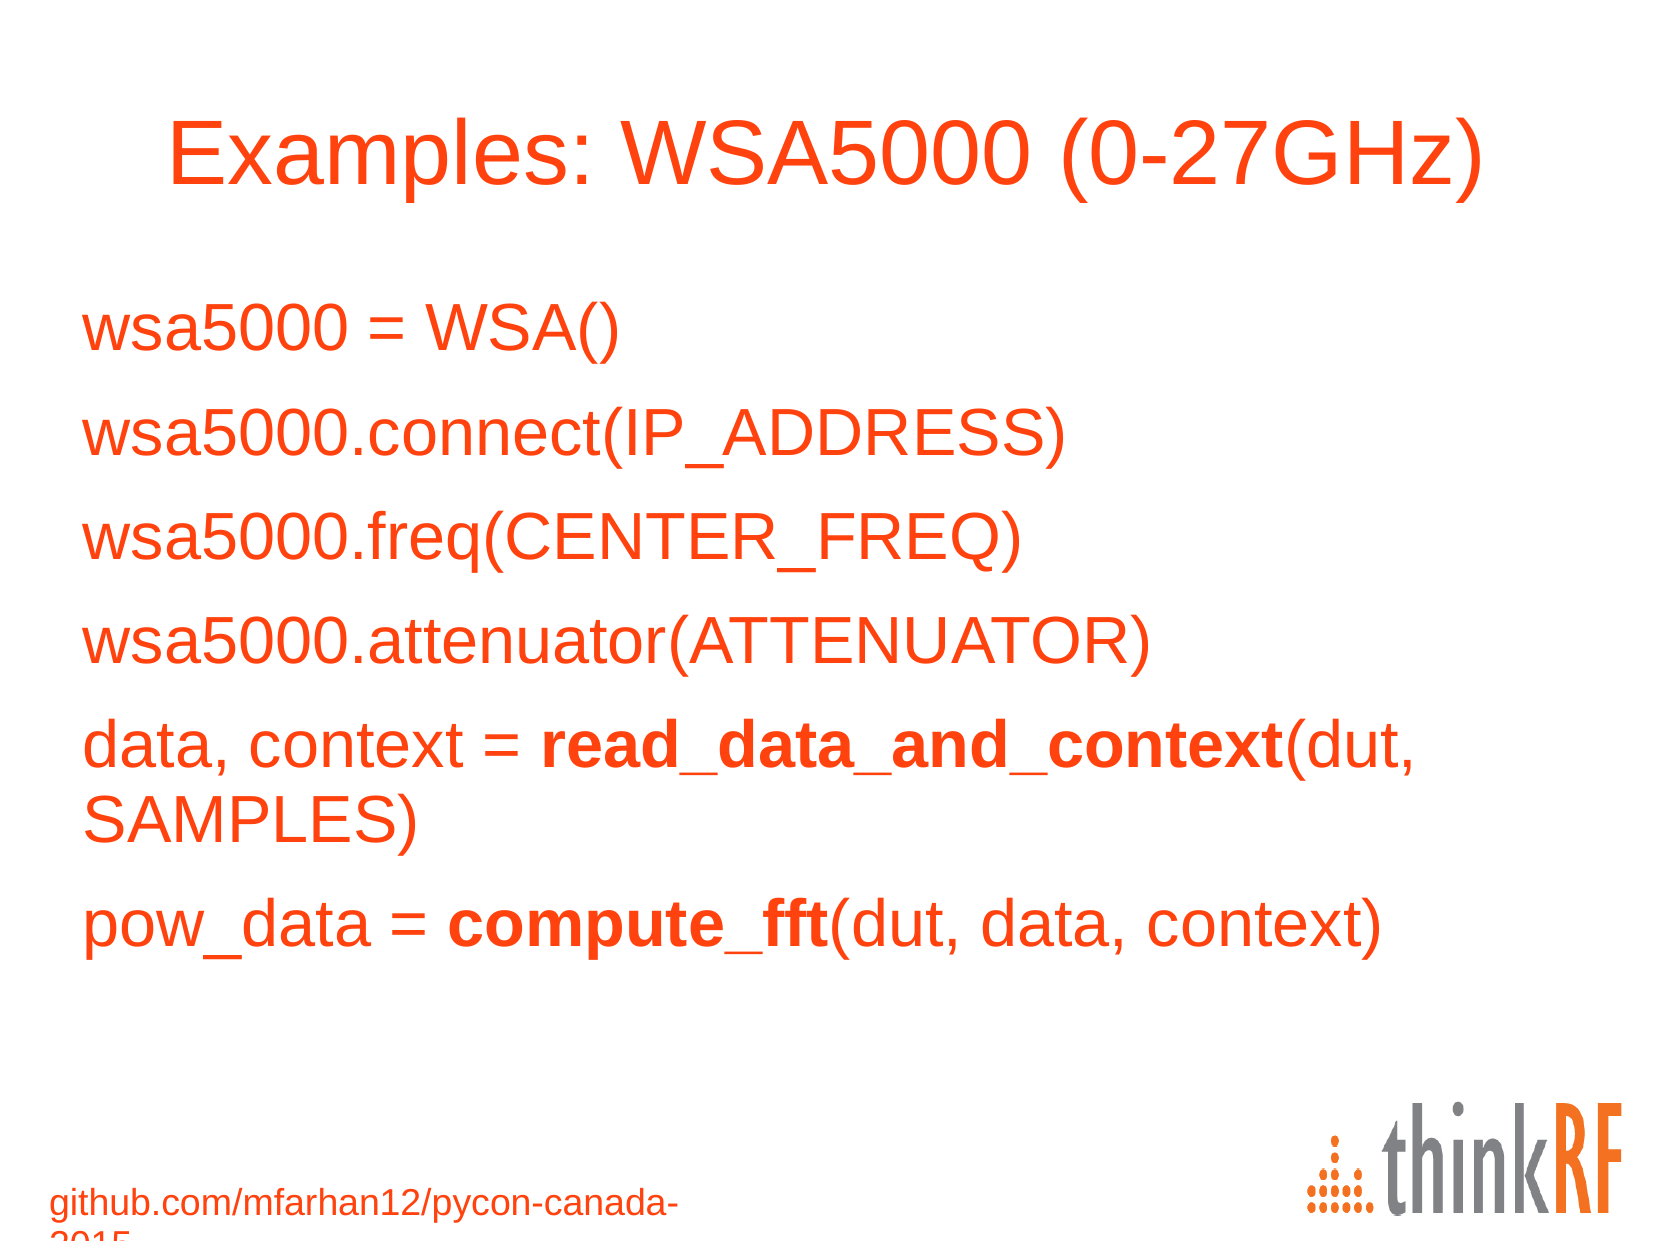

# Examples: WSA5000 (0-27GHz)
wsa5000 = WSA()
wsa5000.connect(IP_ADDRESS)
wsa5000.freq(CENTER_FREQ)
wsa5000.attenuator(ATTENUATOR)
data, context = read_data_and_context(dut, SAMPLES)
pow_data = compute_fft(dut, data, context)